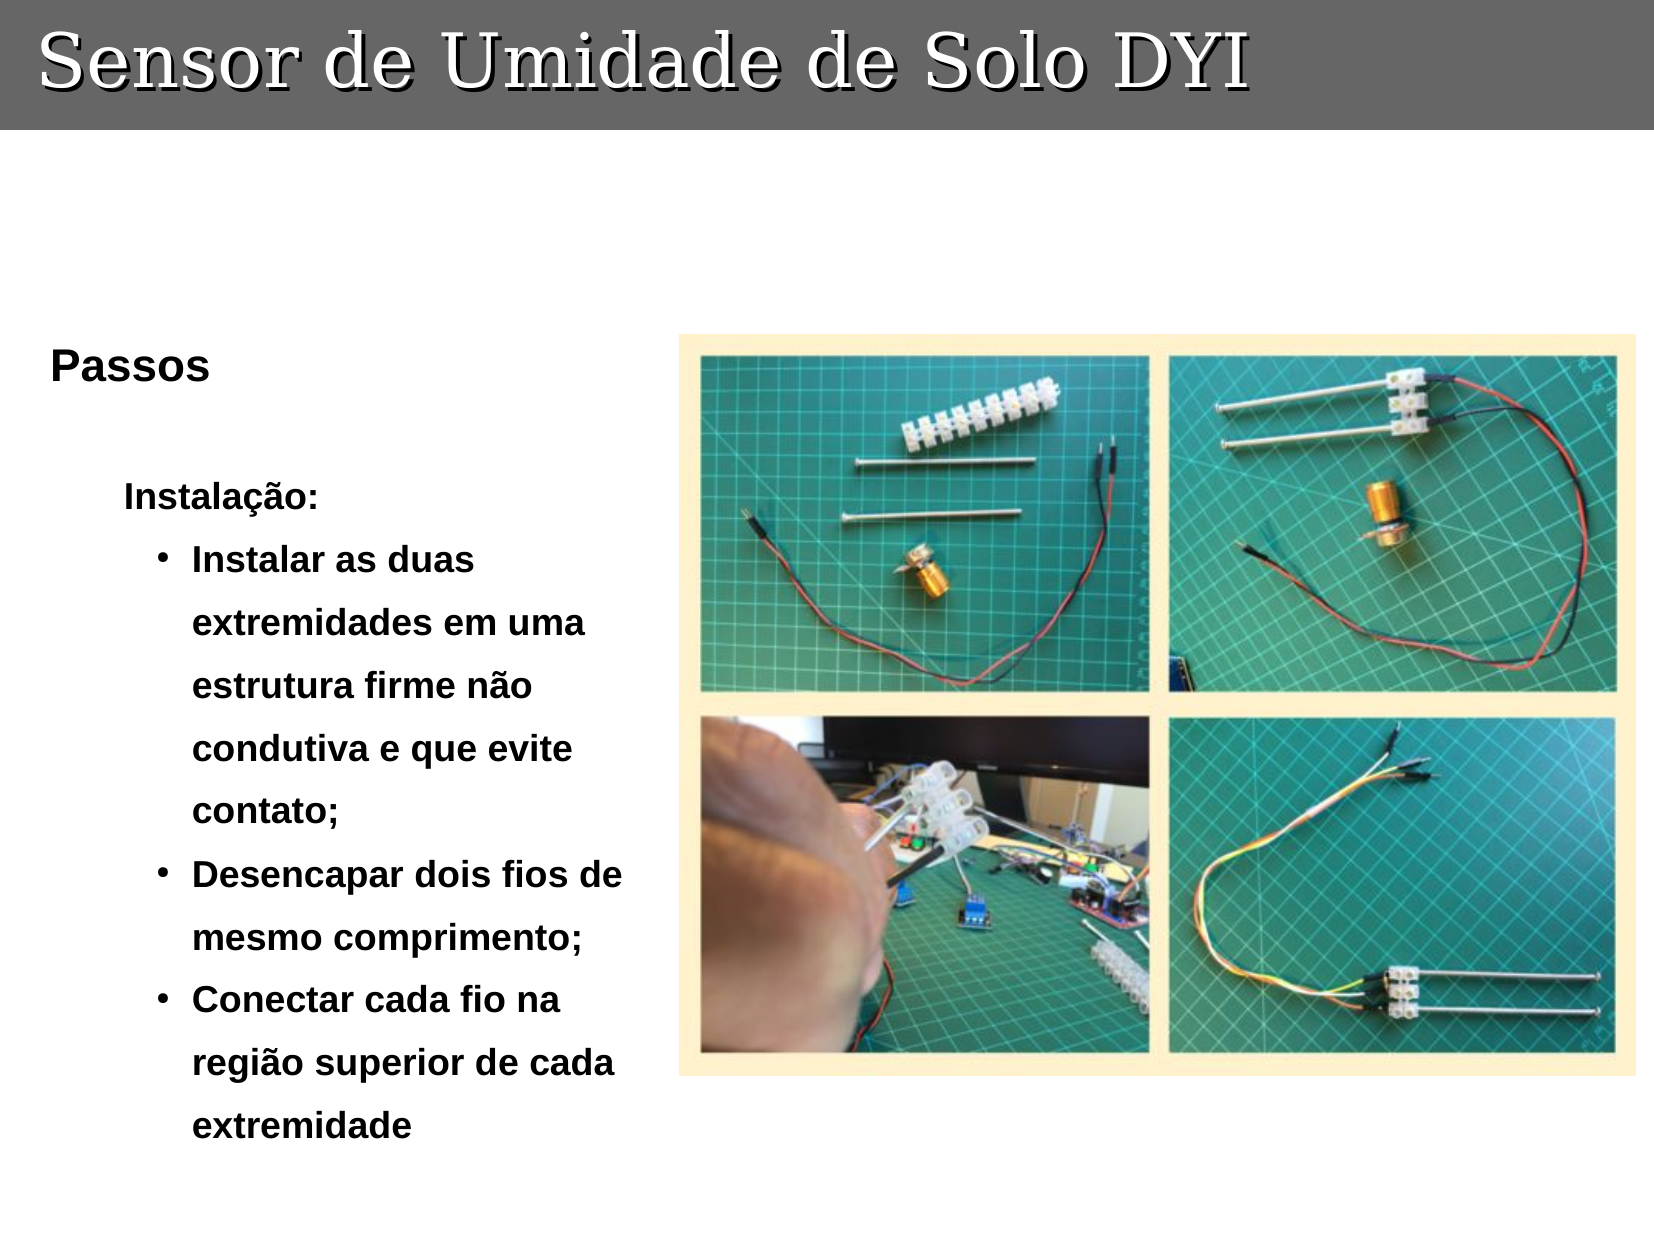

# Sensor de Umidade de Solo DYI
Passos
	Instalação:
Instalar as duas extremidades em uma estrutura firme não condutiva e que evite contato;
Desencapar dois fios de mesmo comprimento;
Conectar cada fio na região superior de cada extremidade